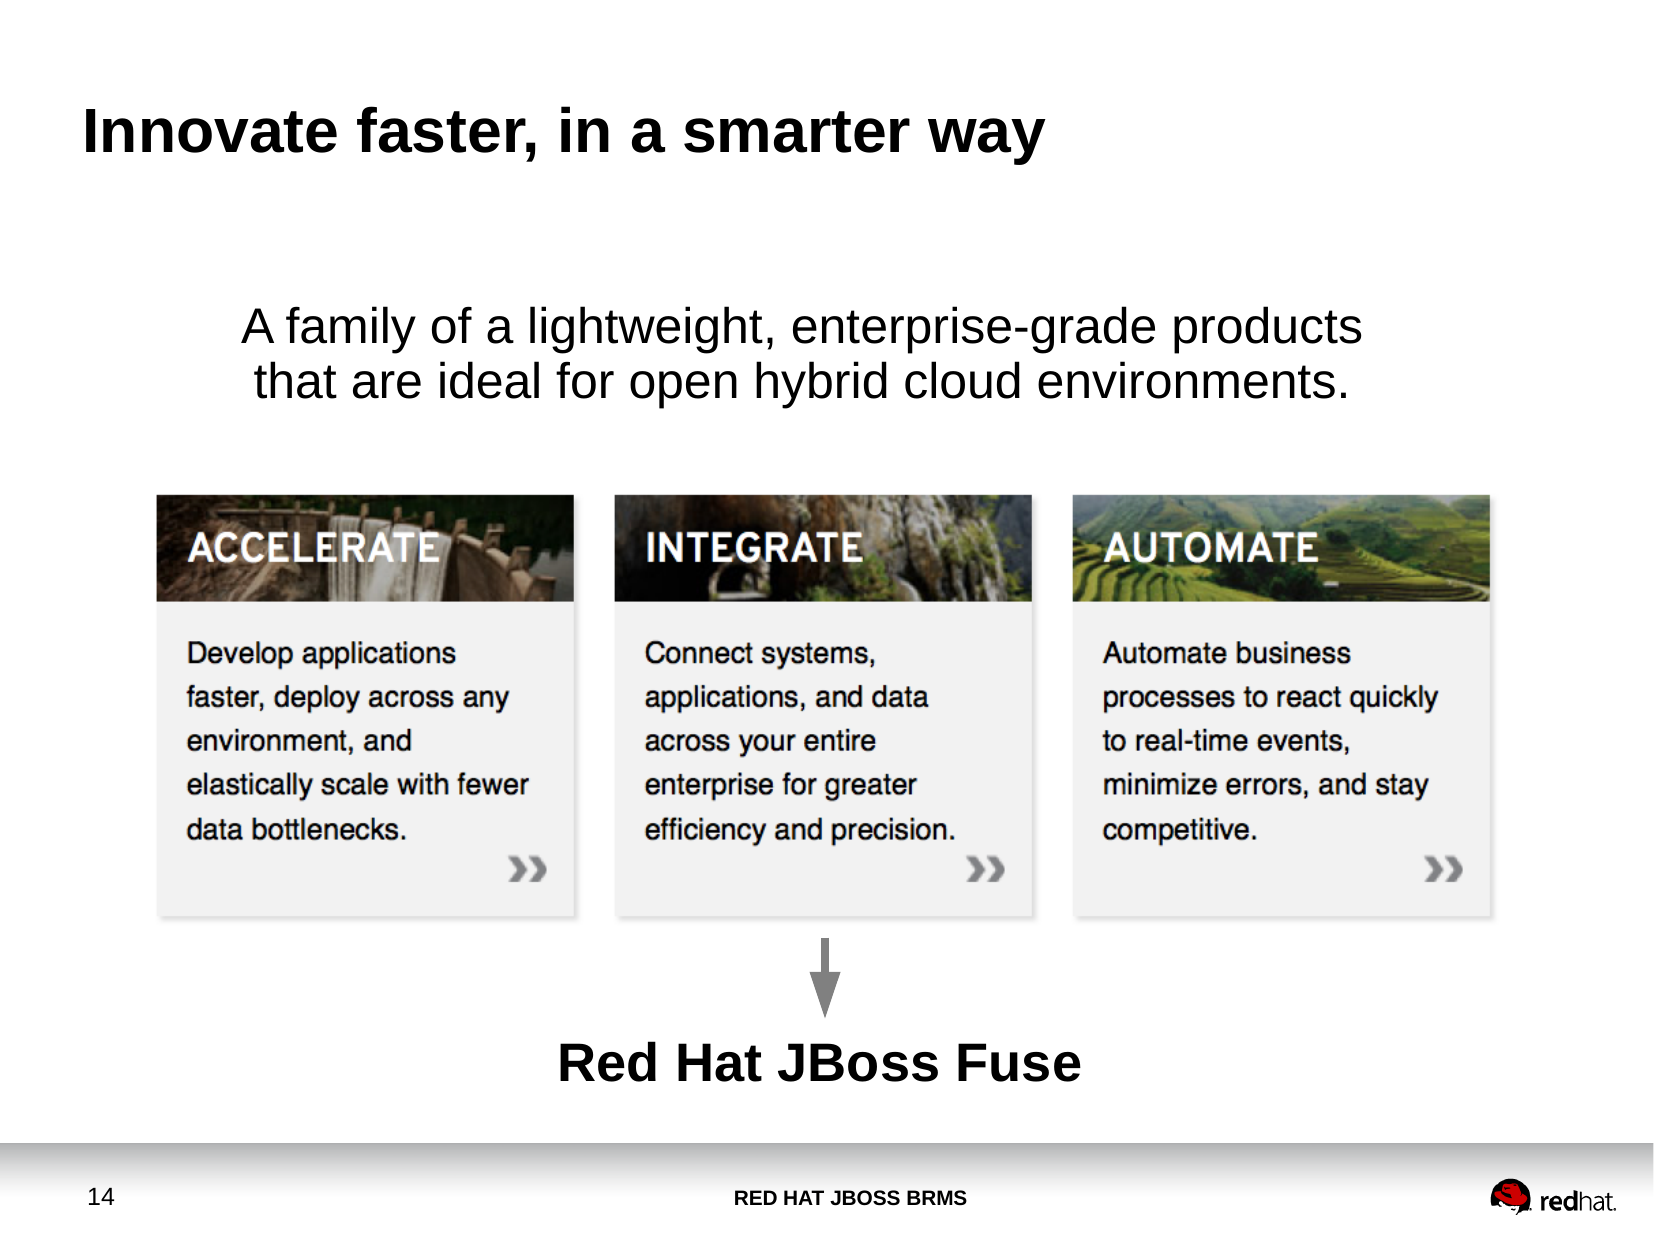

# Innovate faster, in a smarter way
A family of a lightweight, enterprise-grade products that are ideal for open hybrid cloud environments.
Red Hat JBoss Fuse